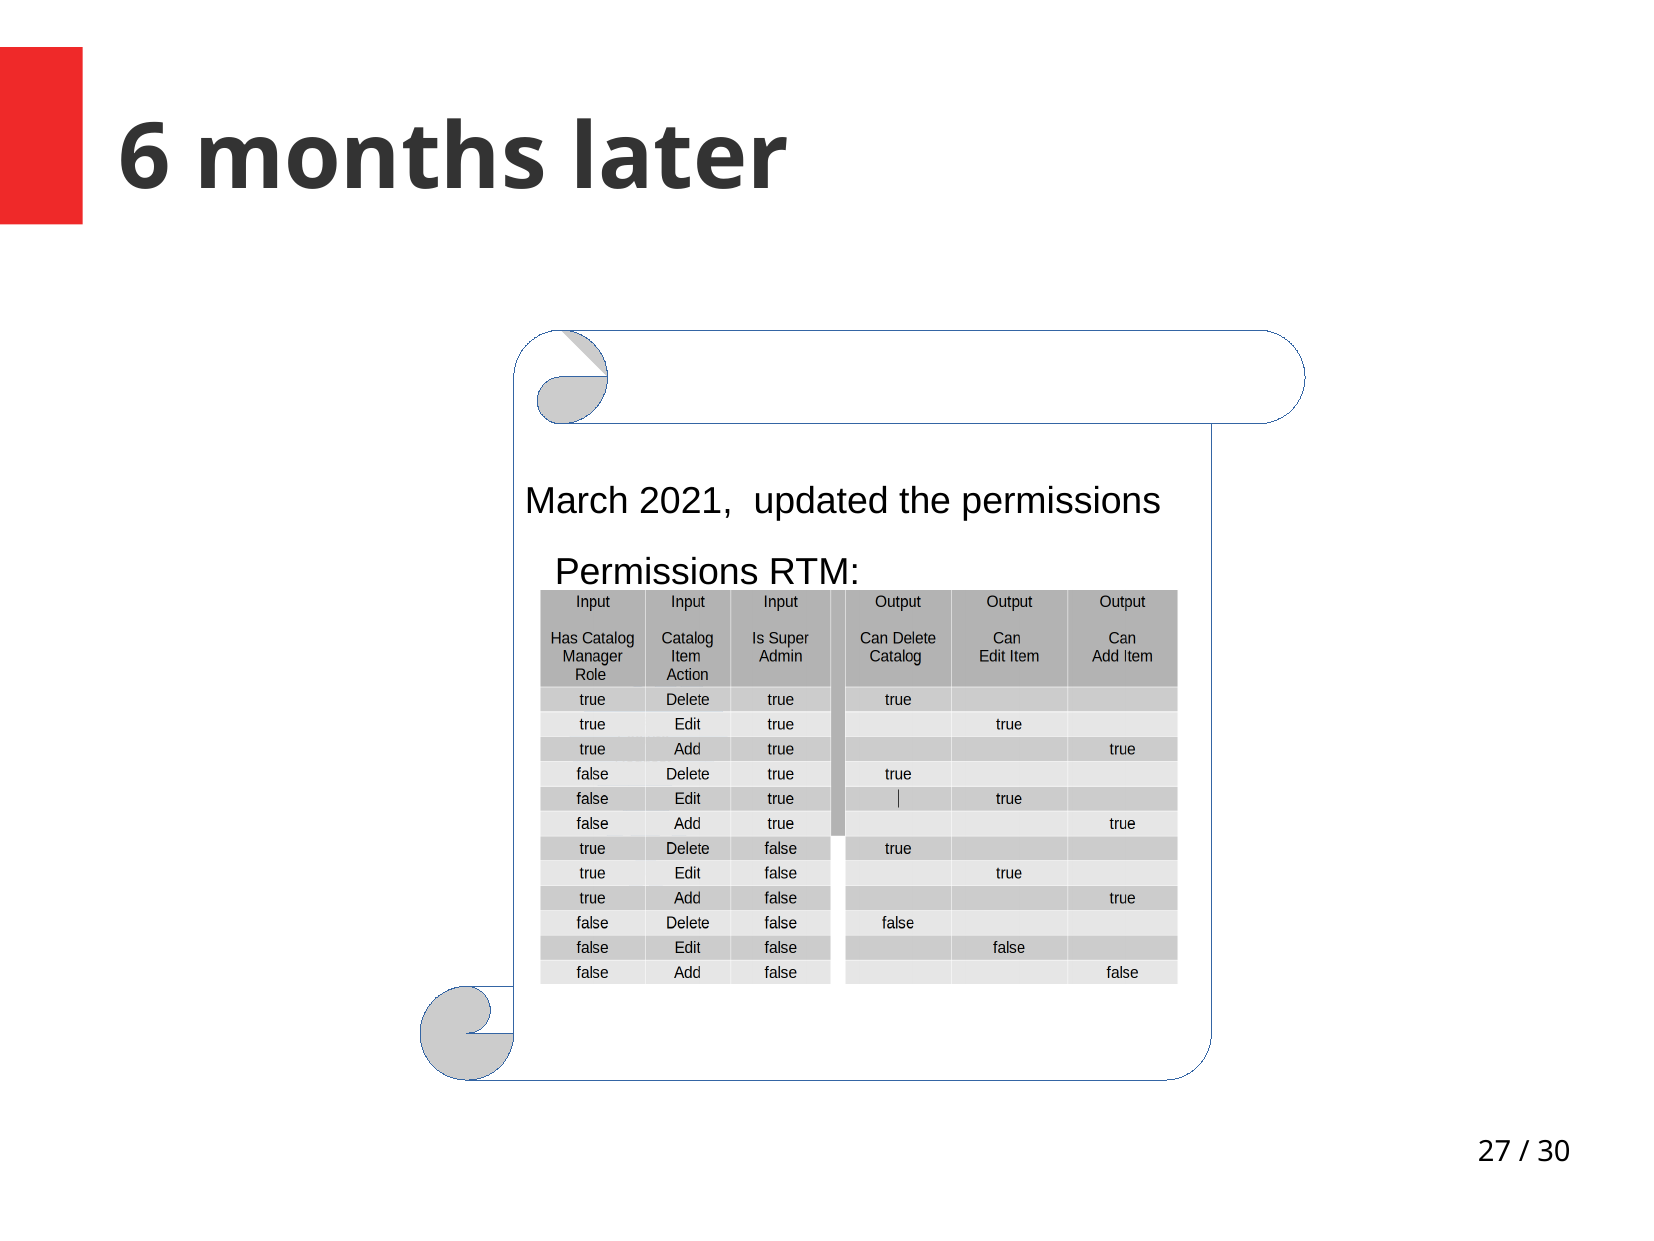

# 6 months later
March 2021, updated the permissions
Permissions RTM:
27